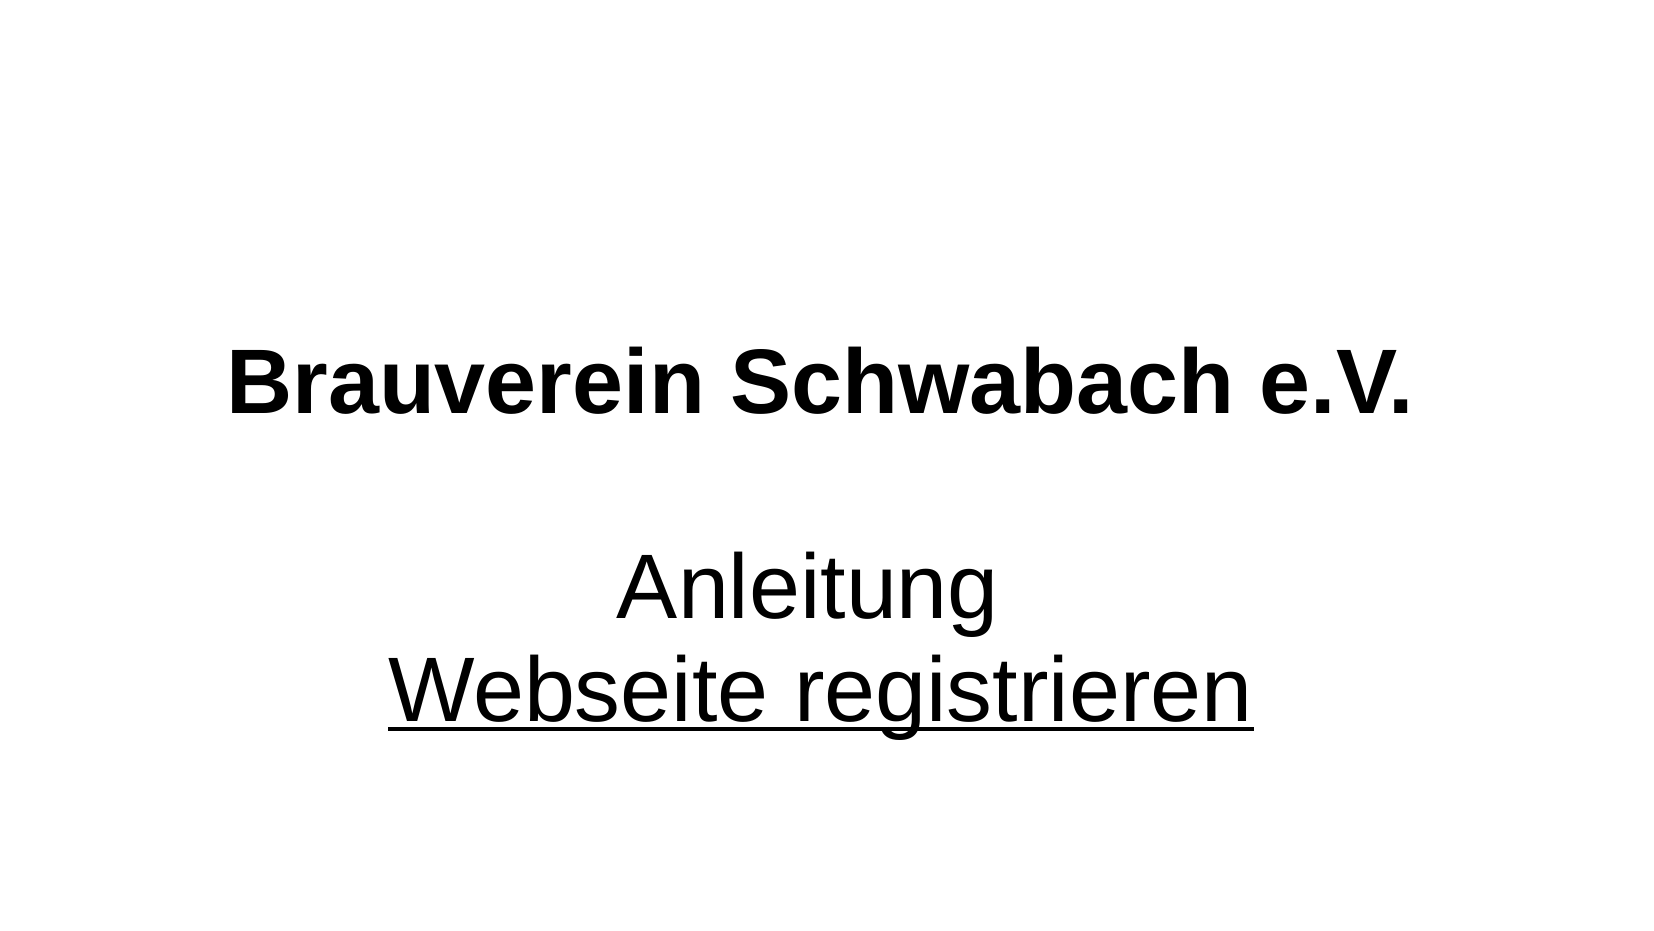

# Brauverein Schwabach e.V. Anleitung Webseite registrieren